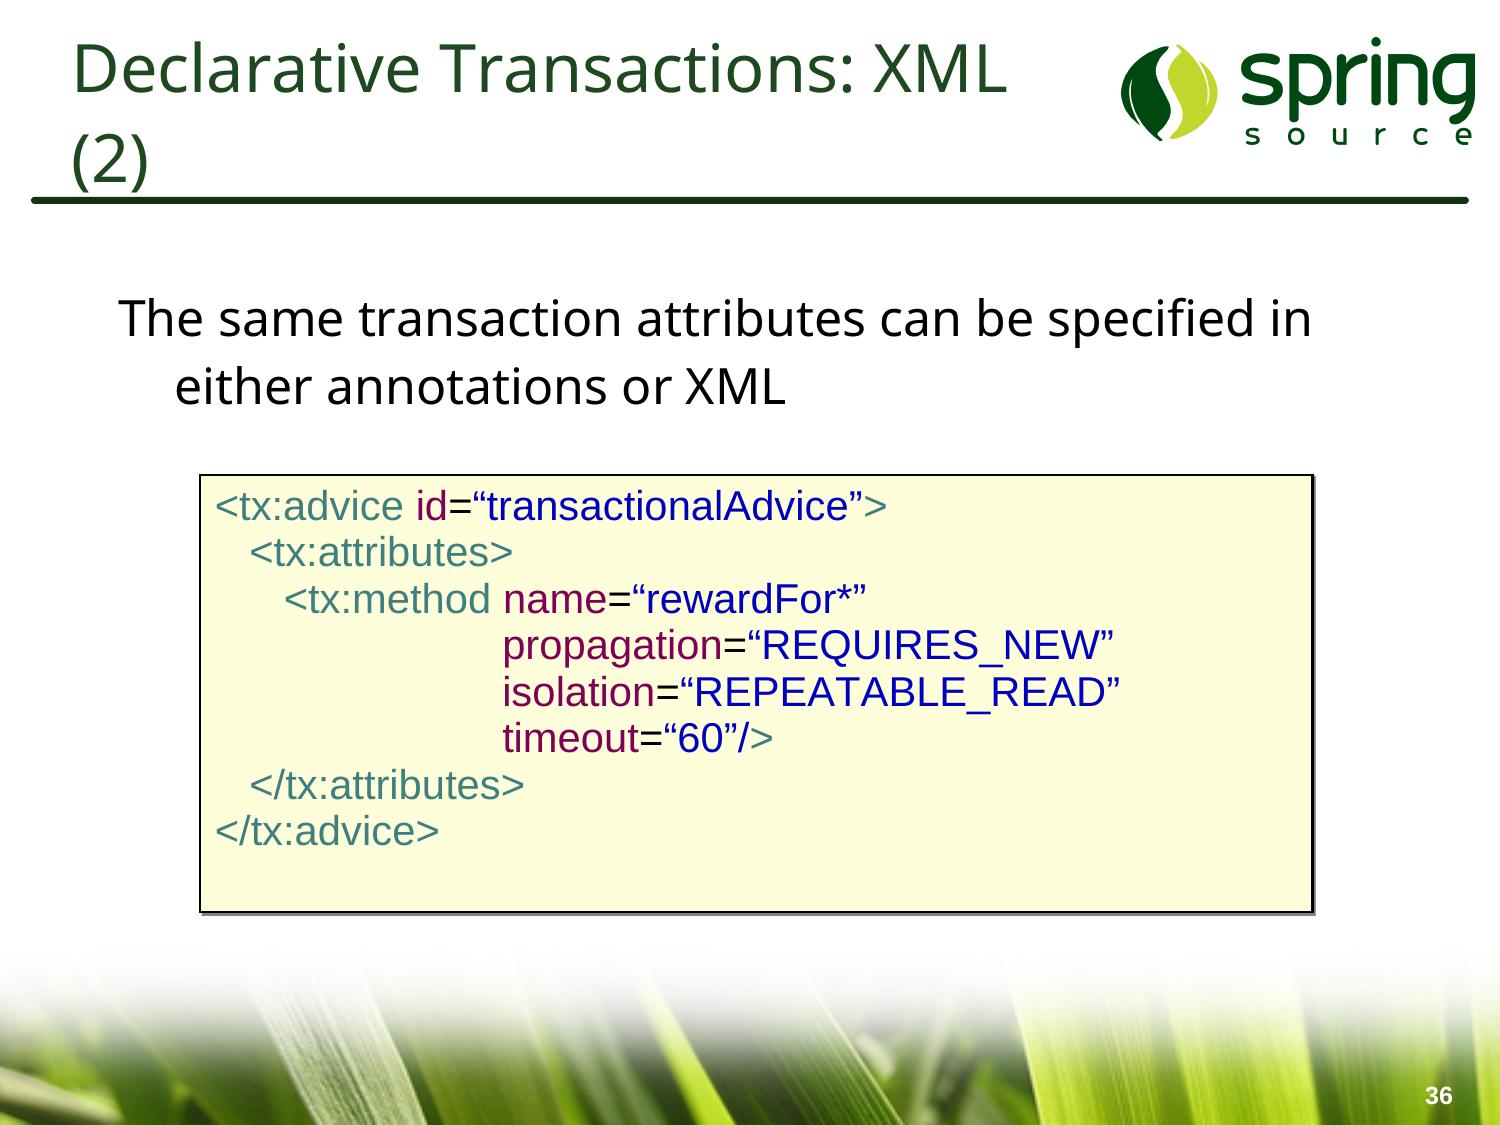

# Declarative Transactions: XML (2)
The same transaction attributes can be specified in either annotations or XML
<tx:advice id=“transactionalAdvice”>
 <tx:attributes>
 <tx:method name=“rewardFor*”
 propagation=“REQUIRES_NEW”
 isolation=“REPEATABLE_READ”
 timeout=“60”/>
 </tx:attributes>
</tx:advice>